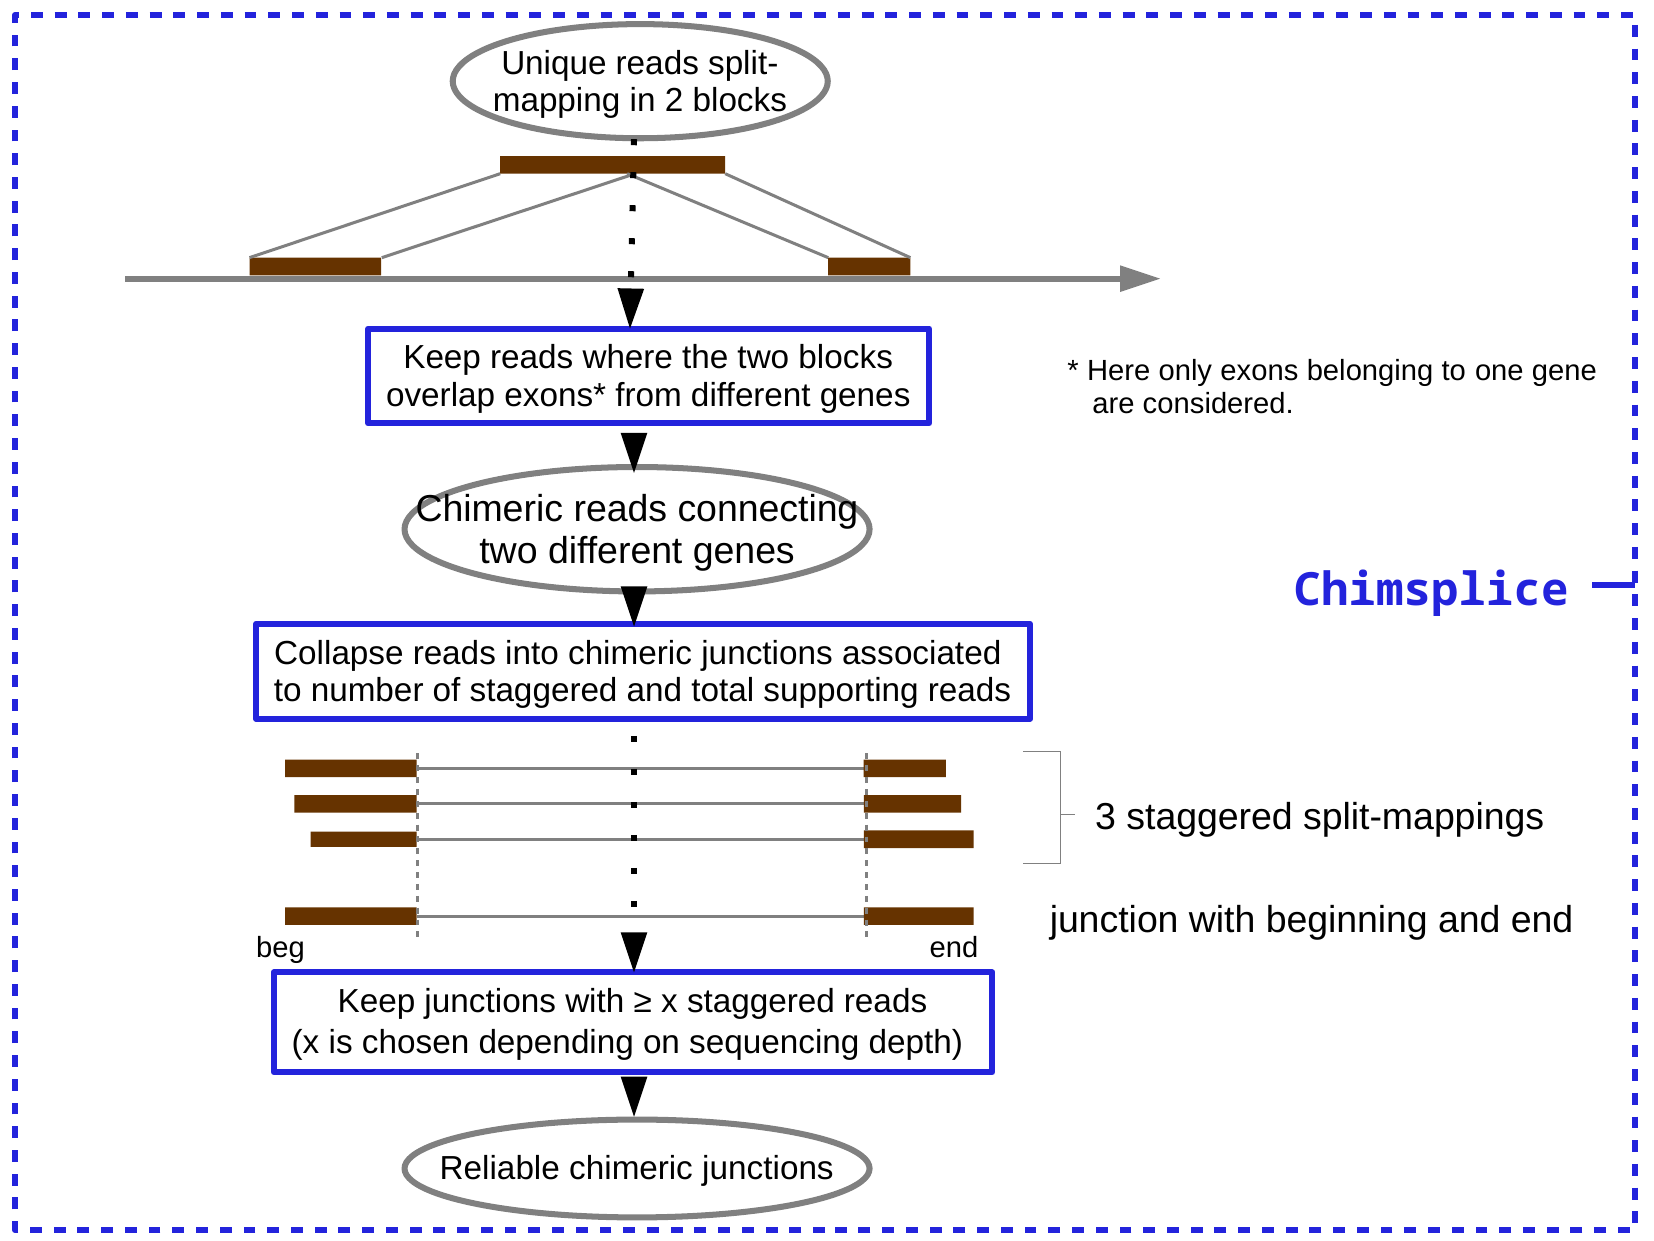

genome
Unique reads split-
mapping in 2 blocks
Keep reads where the two blocks
overlap exons* from different genes
* Here only exons belonging to one gene
 are considered.
Chimeric reads connecting
two different genes
Chimsplice
Collapse reads into chimeric junctions associated
to number of staggered and total supporting reads
3 staggered split-mappings
junction with beginning and end
beg
end
Keep junctions with ≥ x staggered reads
(x is chosen depending on sequencing depth)
Reliable chimeric junctions